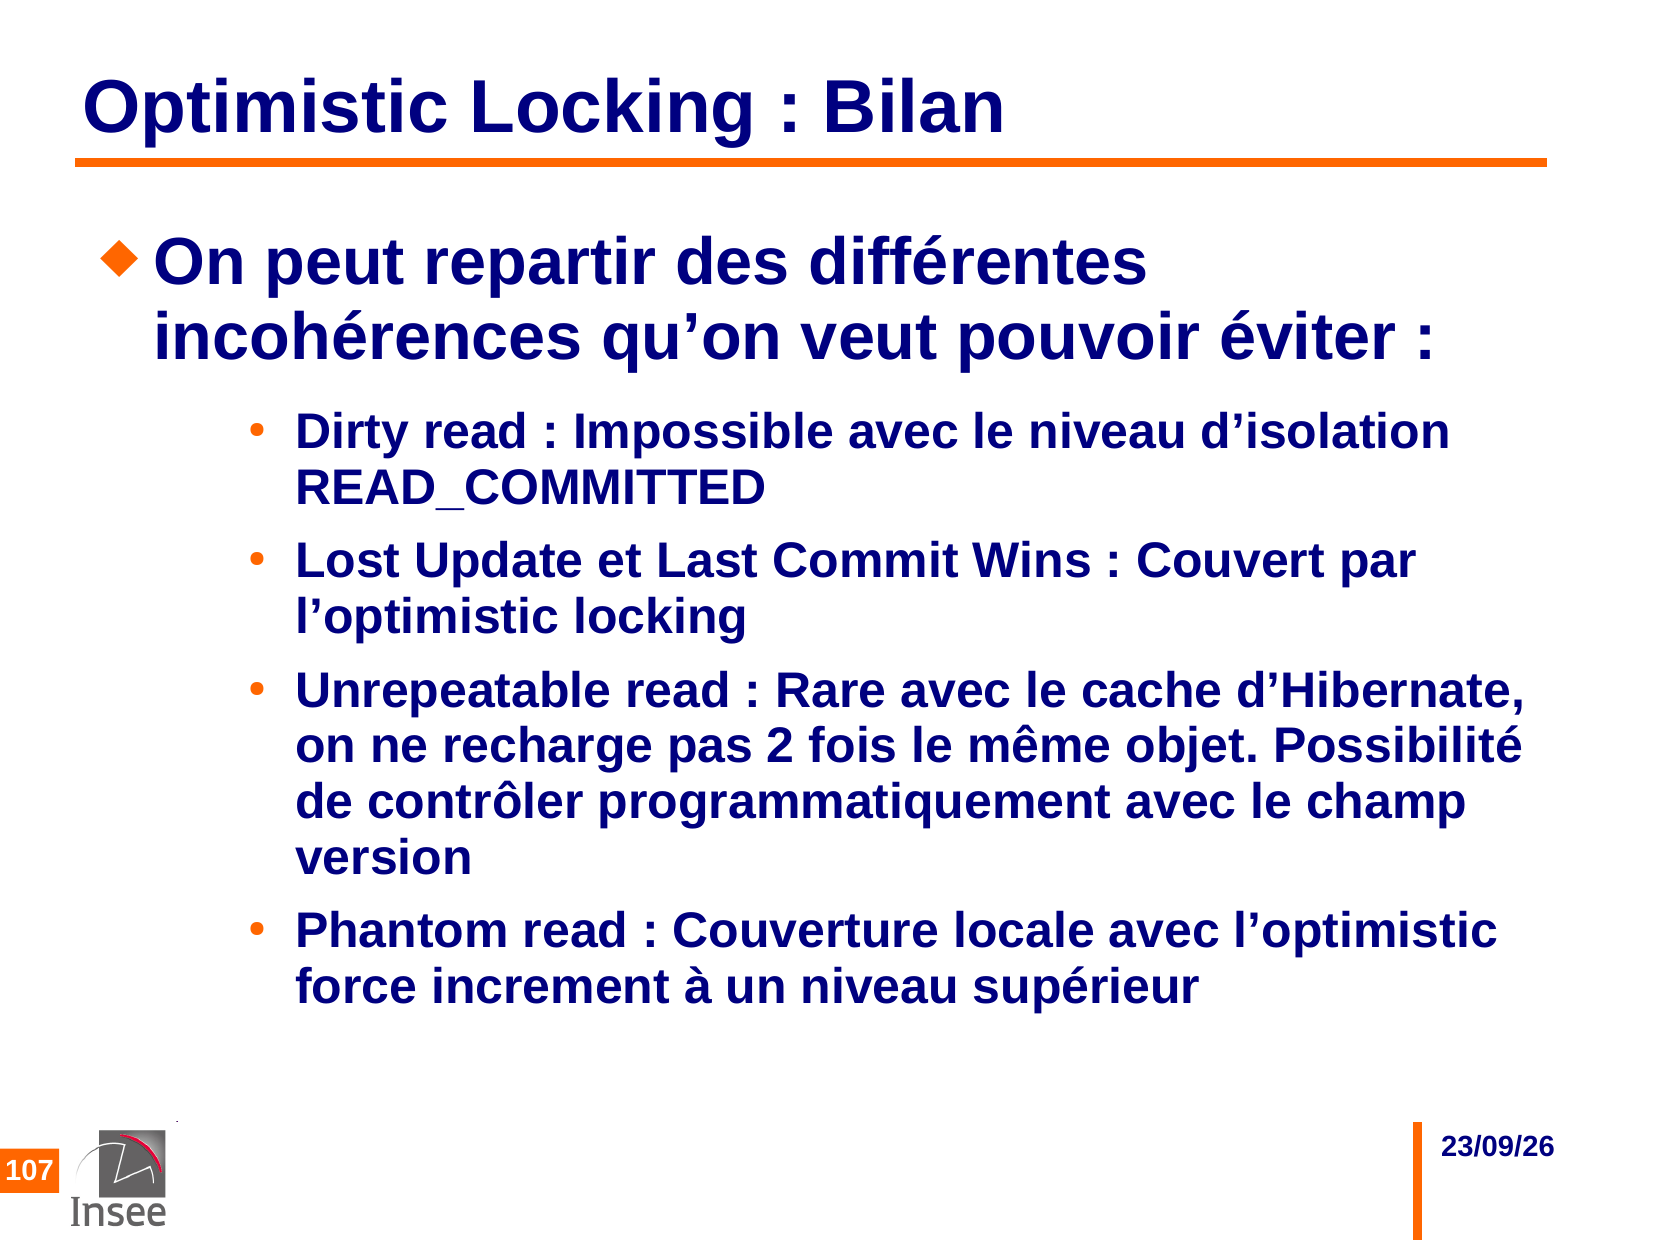

# Optimistic Locking : Bilan
On peut repartir des différentes incohérences qu’on veut pouvoir éviter :
Dirty read : Impossible avec le niveau d’isolation READ_COMMITTED
Lost Update et Last Commit Wins : Couvert par l’optimistic locking
Unrepeatable read : Rare avec le cache d’Hibernate, on ne recharge pas 2 fois le même objet. Possibilité de contrôler programmatiquement avec le champ version
Phantom read : Couverture locale avec l’optimistic force increment à un niveau supérieur
107